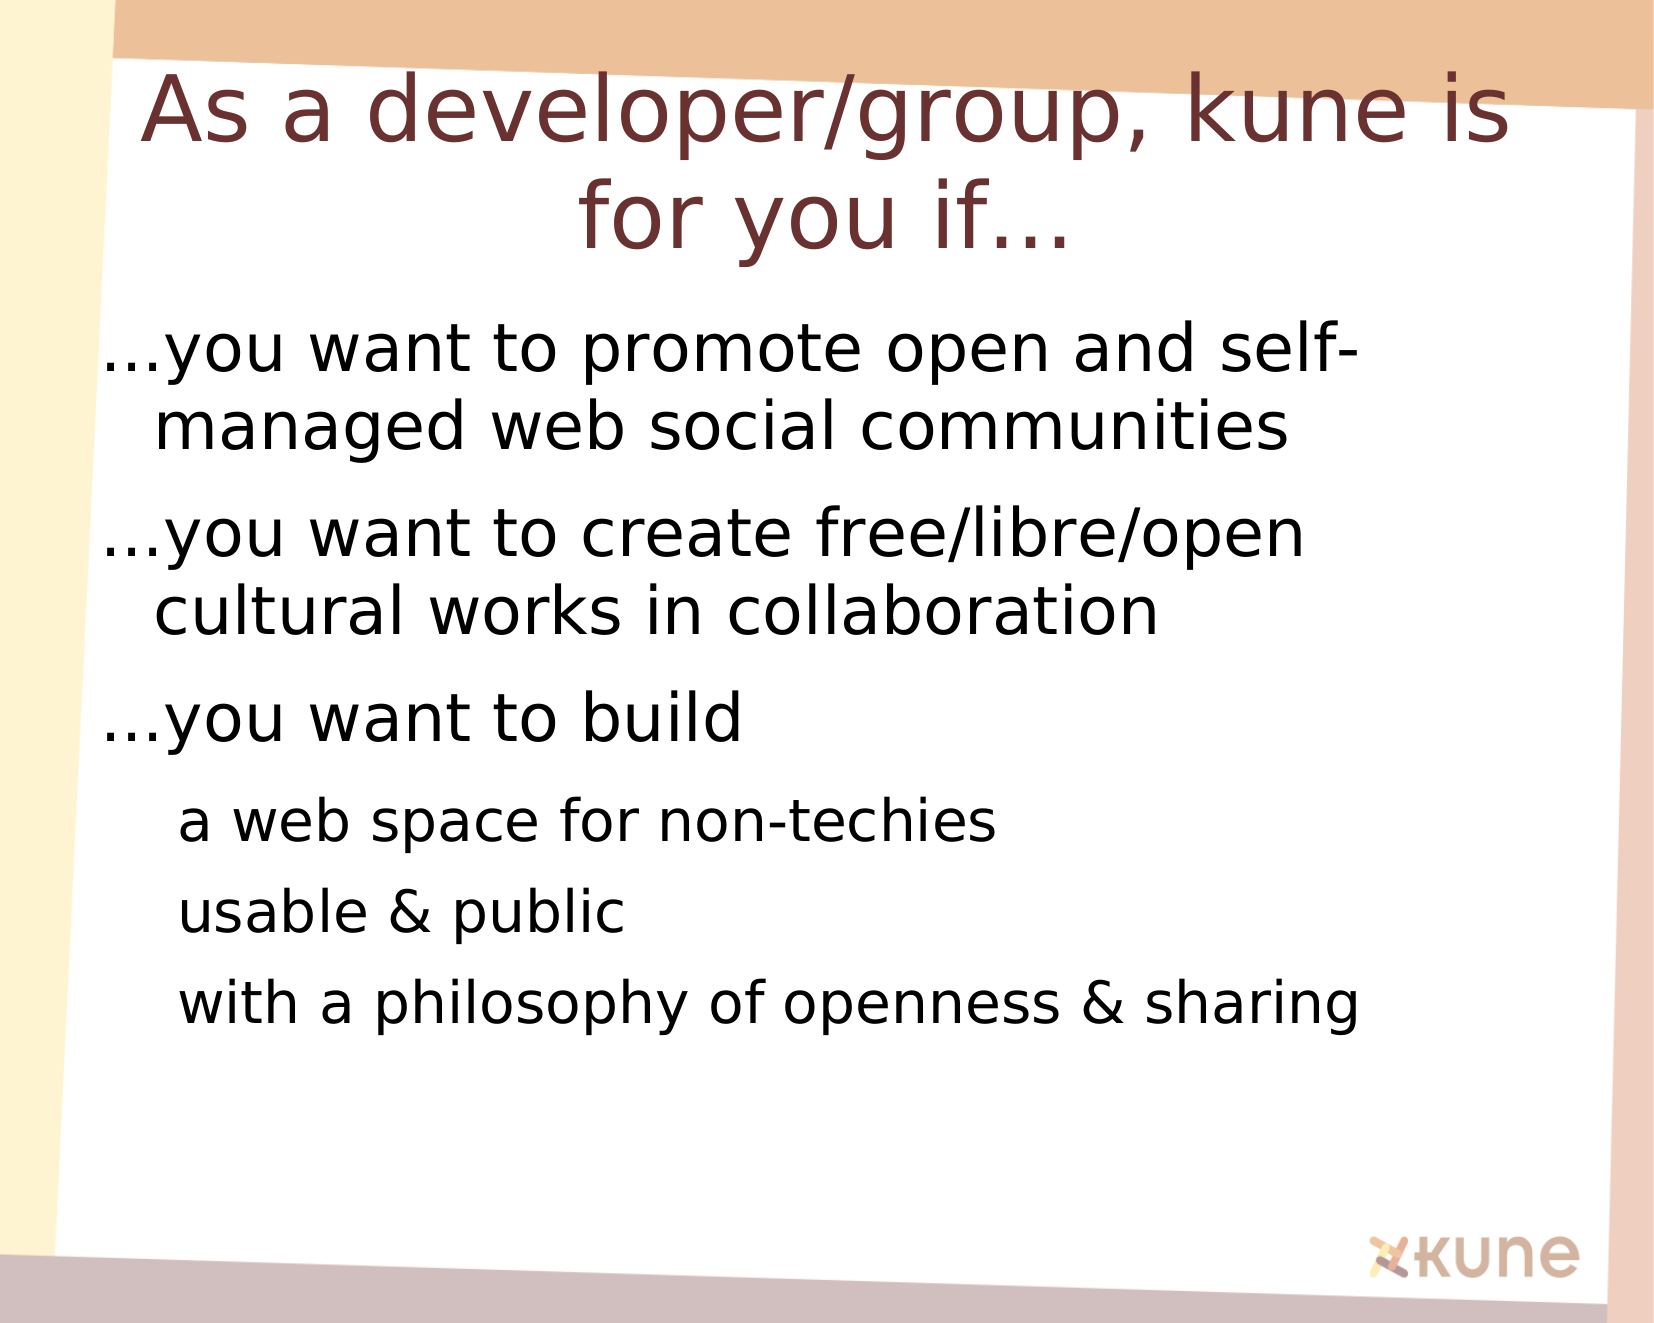

# As a developer/group, kune is for you if...
...you want to promote open and self-managed web social communities
...you want to create free/libre/open cultural works in collaboration
...you want to build
a web space for non-techies
usable & public
with a philosophy of openness & sharing